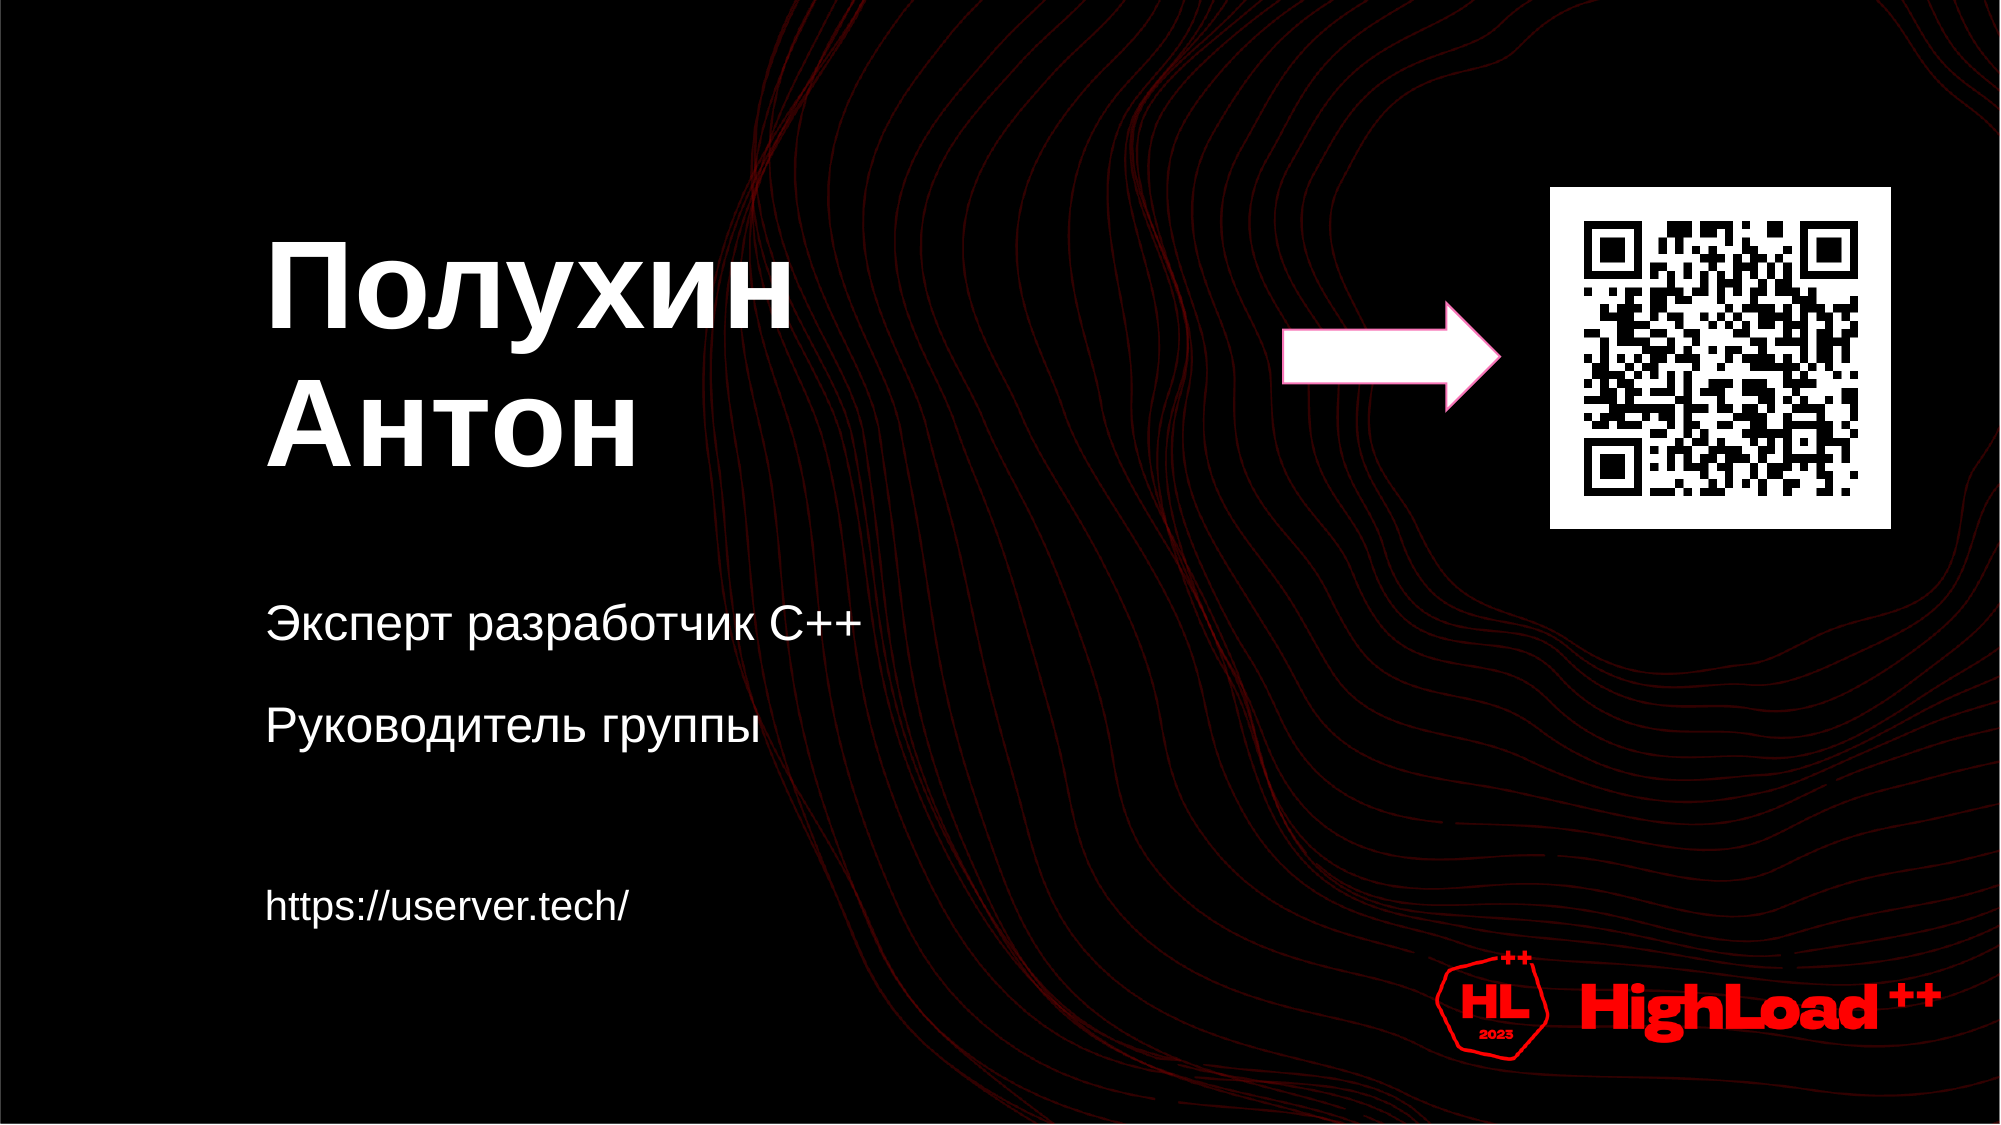

# Полухин Антон
Эксперт разработчик C++
Руководитель группы
https://userver.tech/